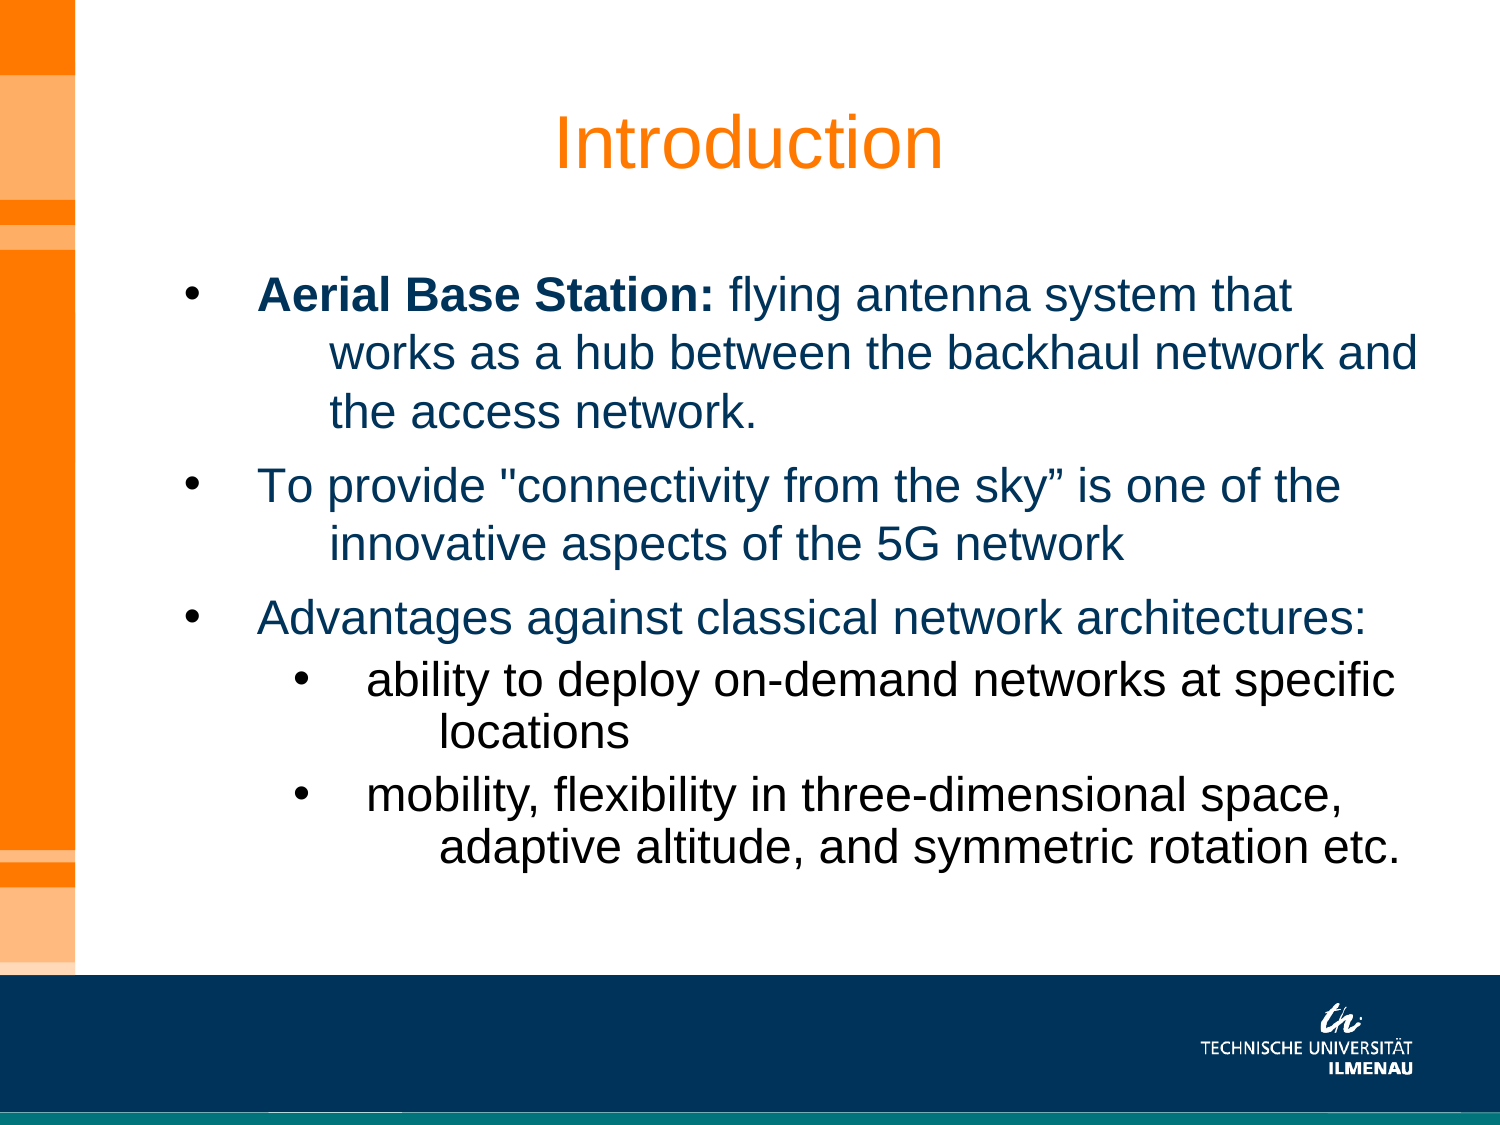

# Introduction
Aerial Base Station: flying antenna system that works as a hub between the backhaul network and the access network.
To provide "connectivity from the sky” is one of the innovative aspects of the 5G network
Advantages against classical network architectures:
ability to deploy on-demand networks at specific locations
mobility, flexibility in three-dimensional space, adaptive altitude, and symmetric rotation etc.